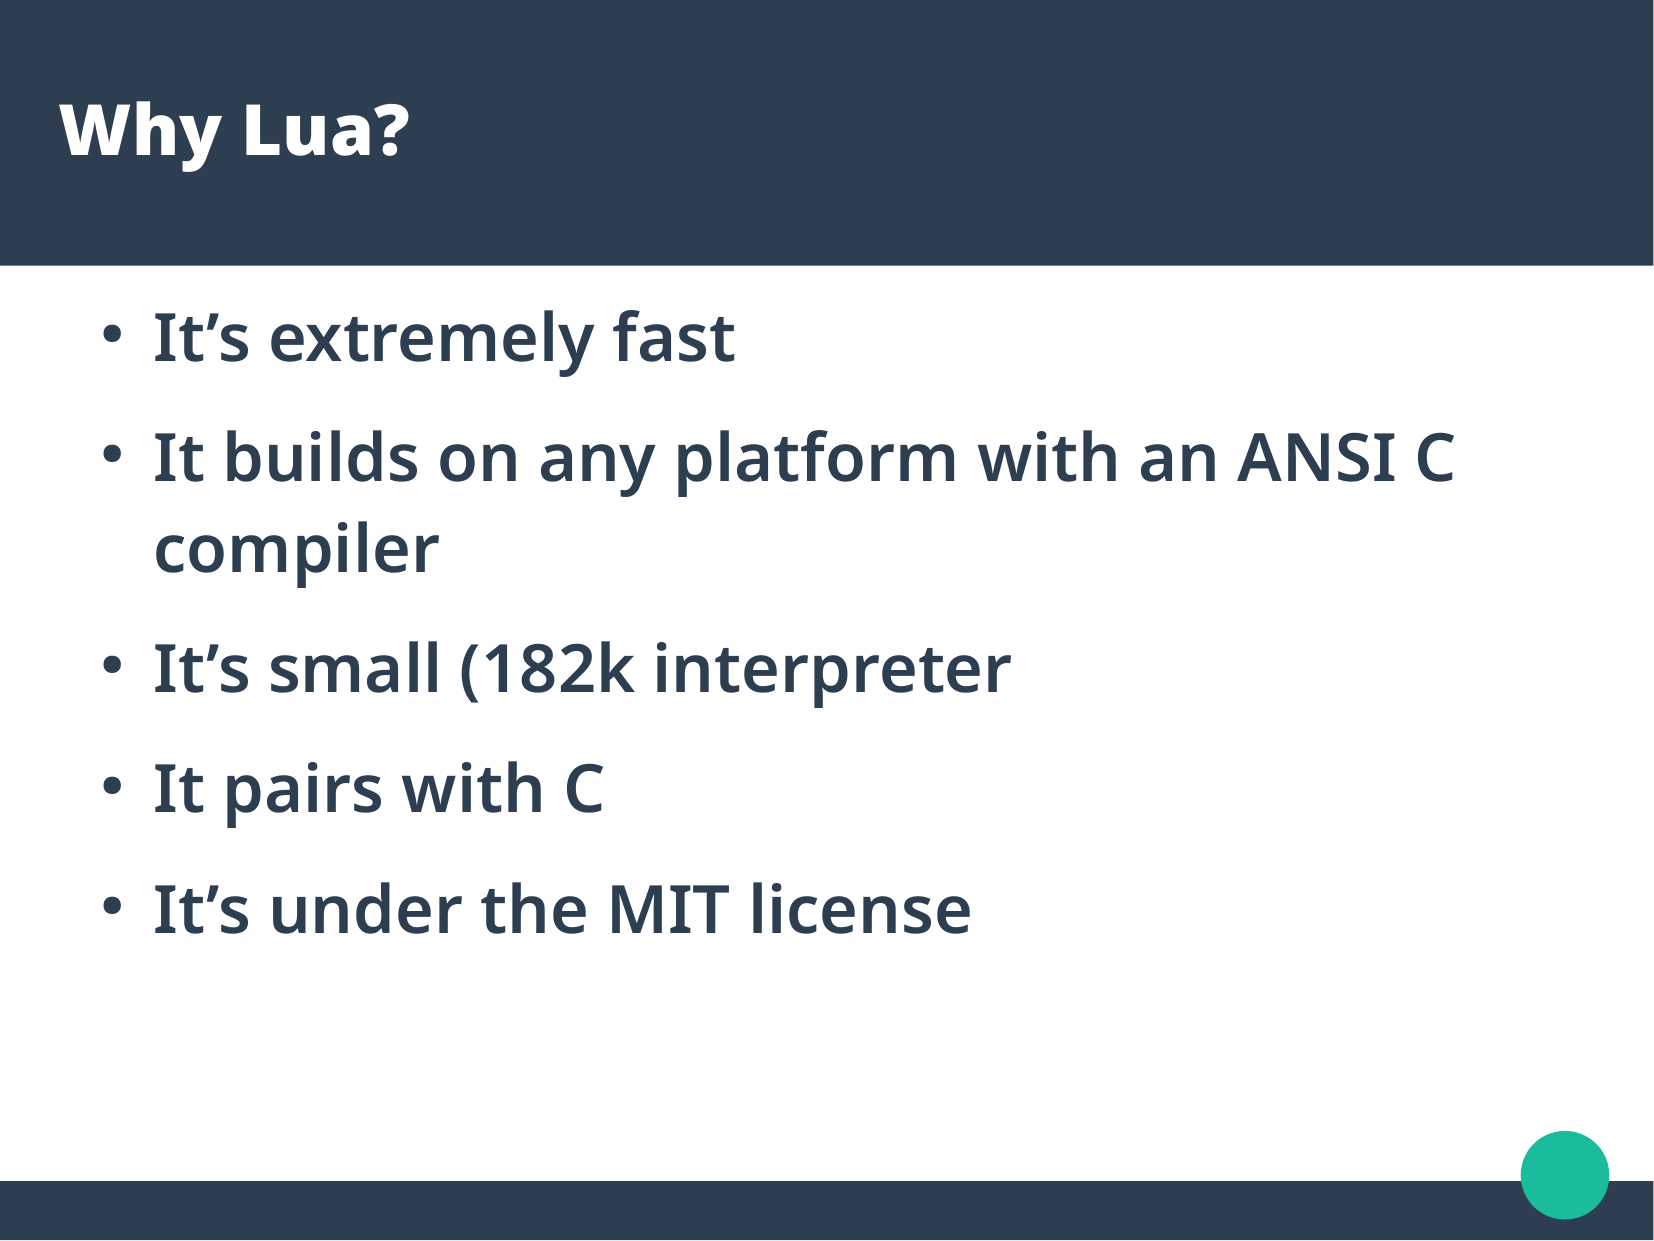

# Why Lua?
It’s extremely fast
It builds on any platform with an ANSI C compiler
It’s small (182k interpreter
It pairs with C
It’s under the MIT license